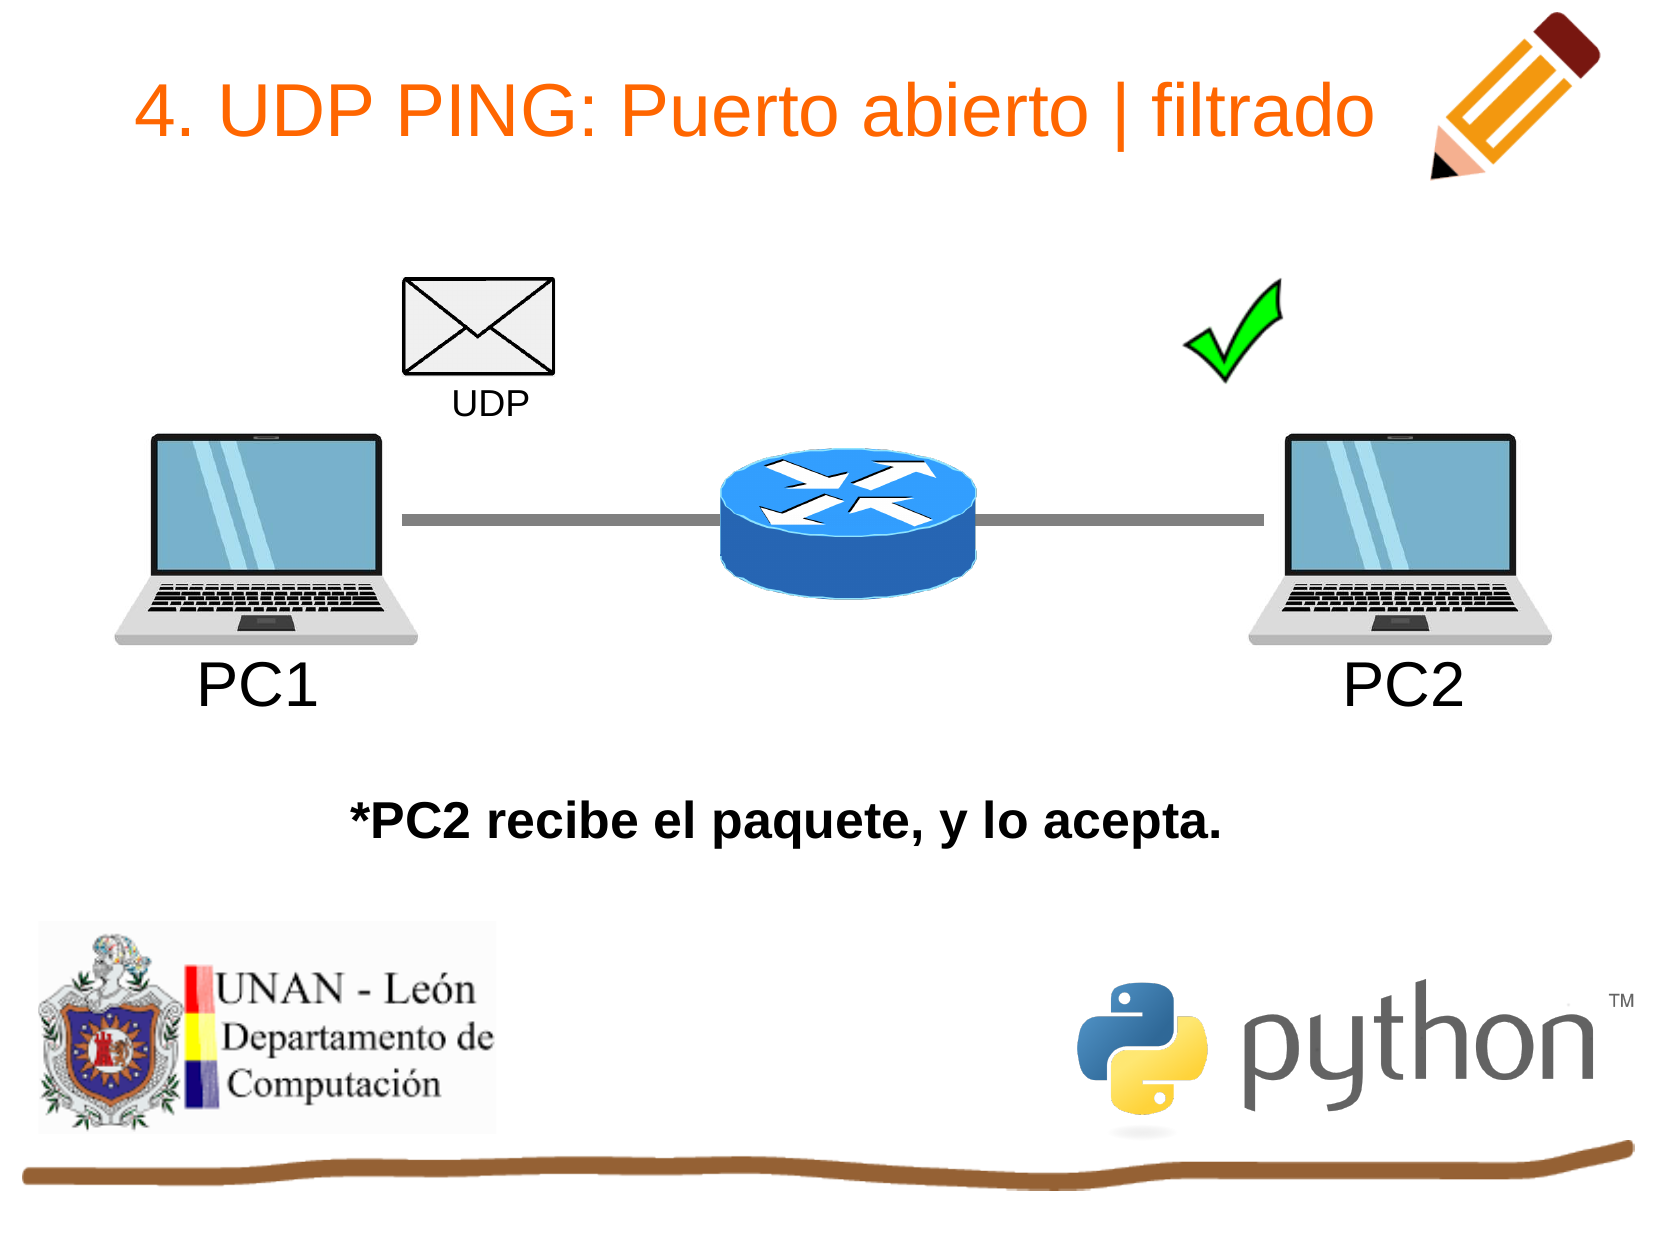

# 4. UDP PING: Puerto abierto | filtrado
UDP
PC1
PC2
*PC2 recibe el paquete, y lo acepta.